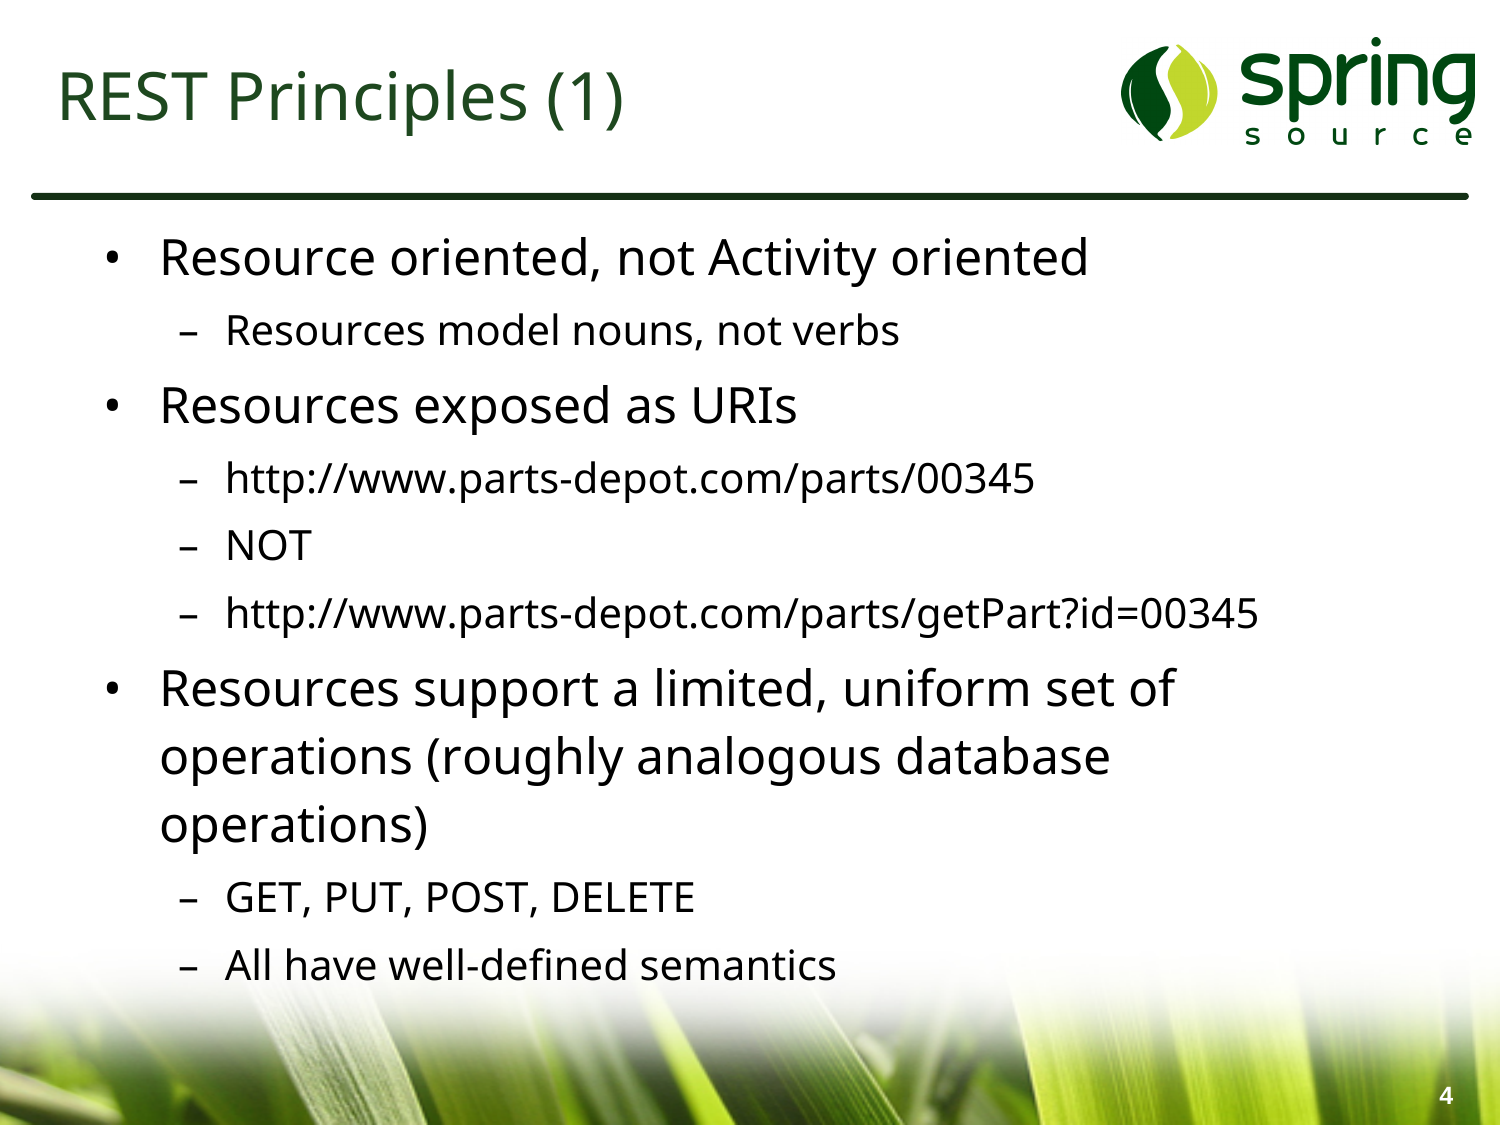

# REST Principles (1)
Resource oriented, not Activity oriented
Resources model nouns, not verbs
Resources exposed as URIs
http://www.parts-depot.com/parts/00345
NOT
http://www.parts-depot.com/parts/getPart?id=00345
Resources support a limited, uniform set of operations (roughly analogous database operations)
GET, PUT, POST, DELETE
All have well-defined semantics